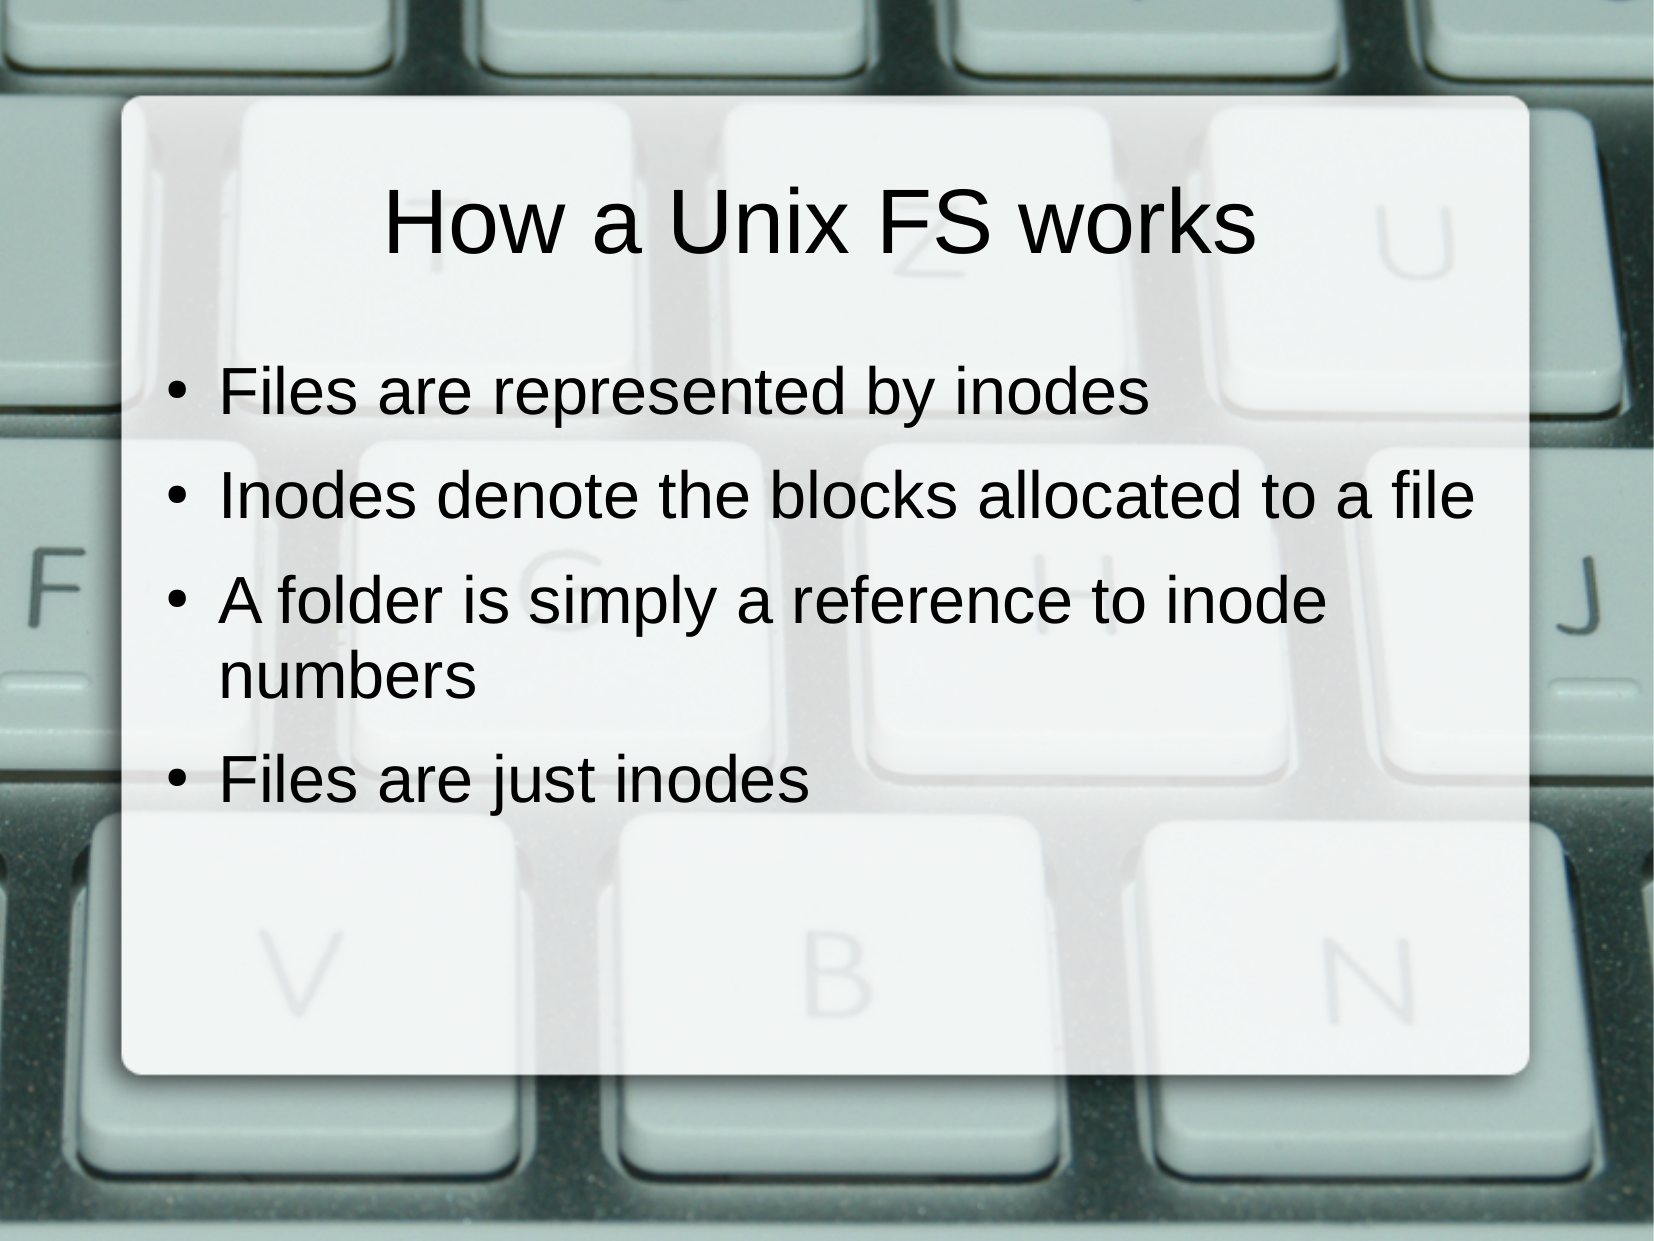

# How a Unix FS works
Files are represented by inodes
Inodes denote the blocks allocated to a file
A folder is simply a reference to inode numbers
Files are just inodes